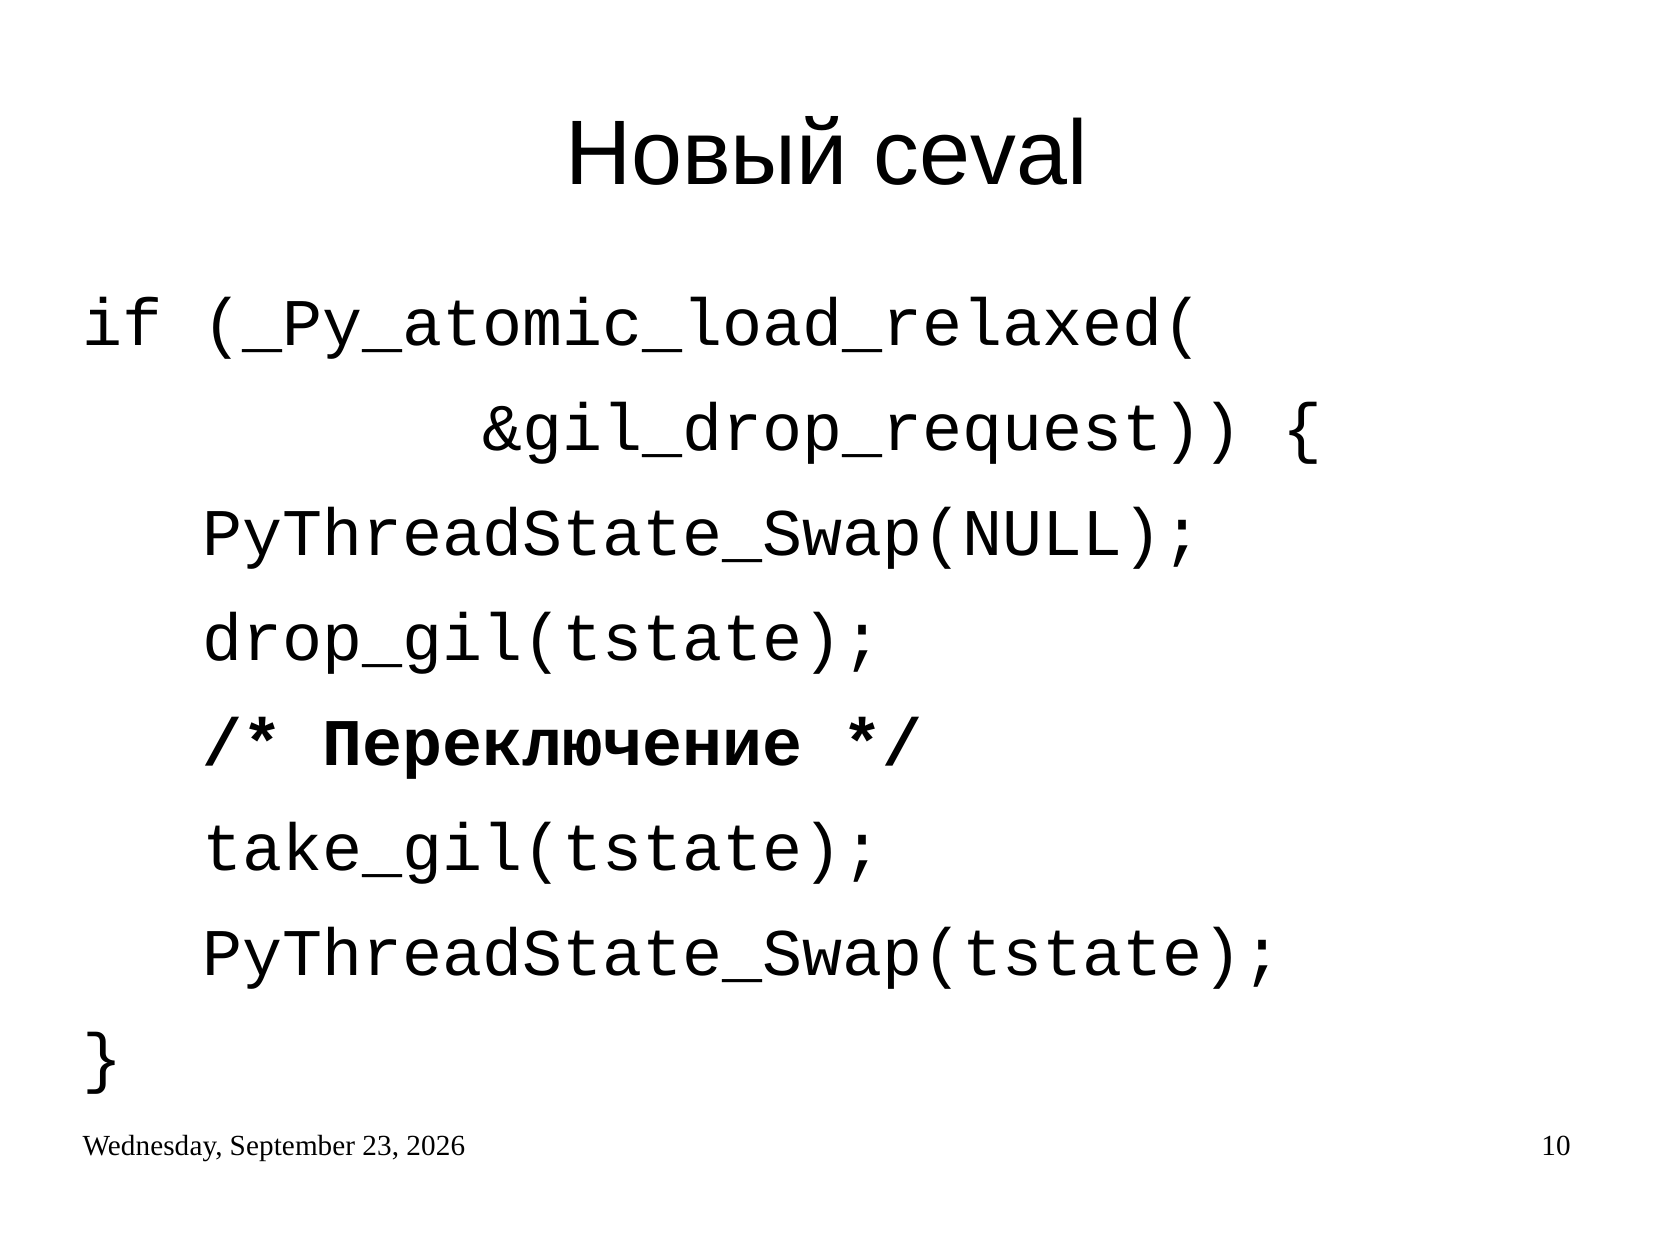

# Новый ceval
if (_Py_atomic_load_relaxed(
 &gil_drop_request)) {
 PyThreadState_Swap(NULL);
 drop_gil(tstate);
 /* Переключение */
 take_gil(tstate);
 PyThreadState_Swap(tstate);
}
10